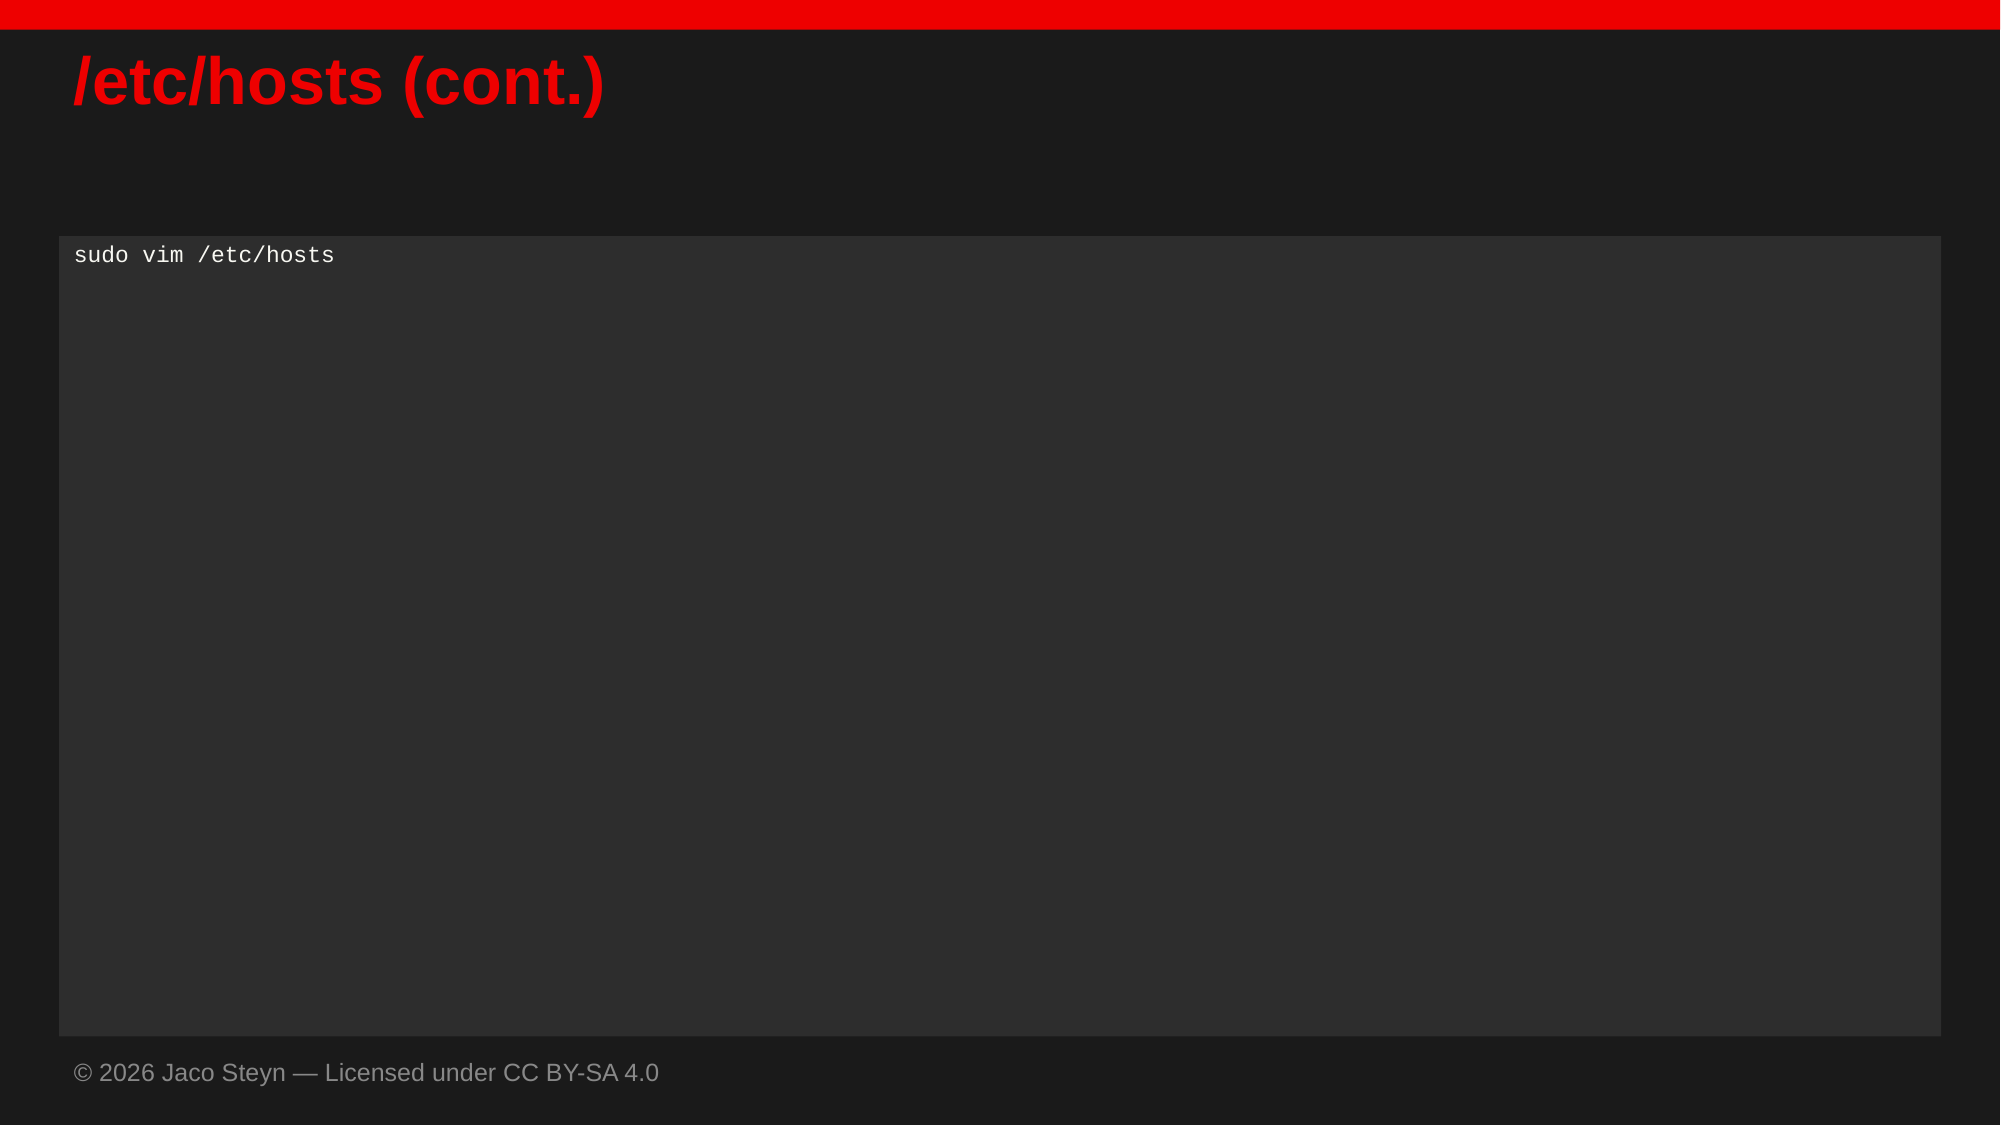

/etc/hosts (cont.)
sudo vim /etc/hosts
© 2026 Jaco Steyn — Licensed under CC BY-SA 4.0